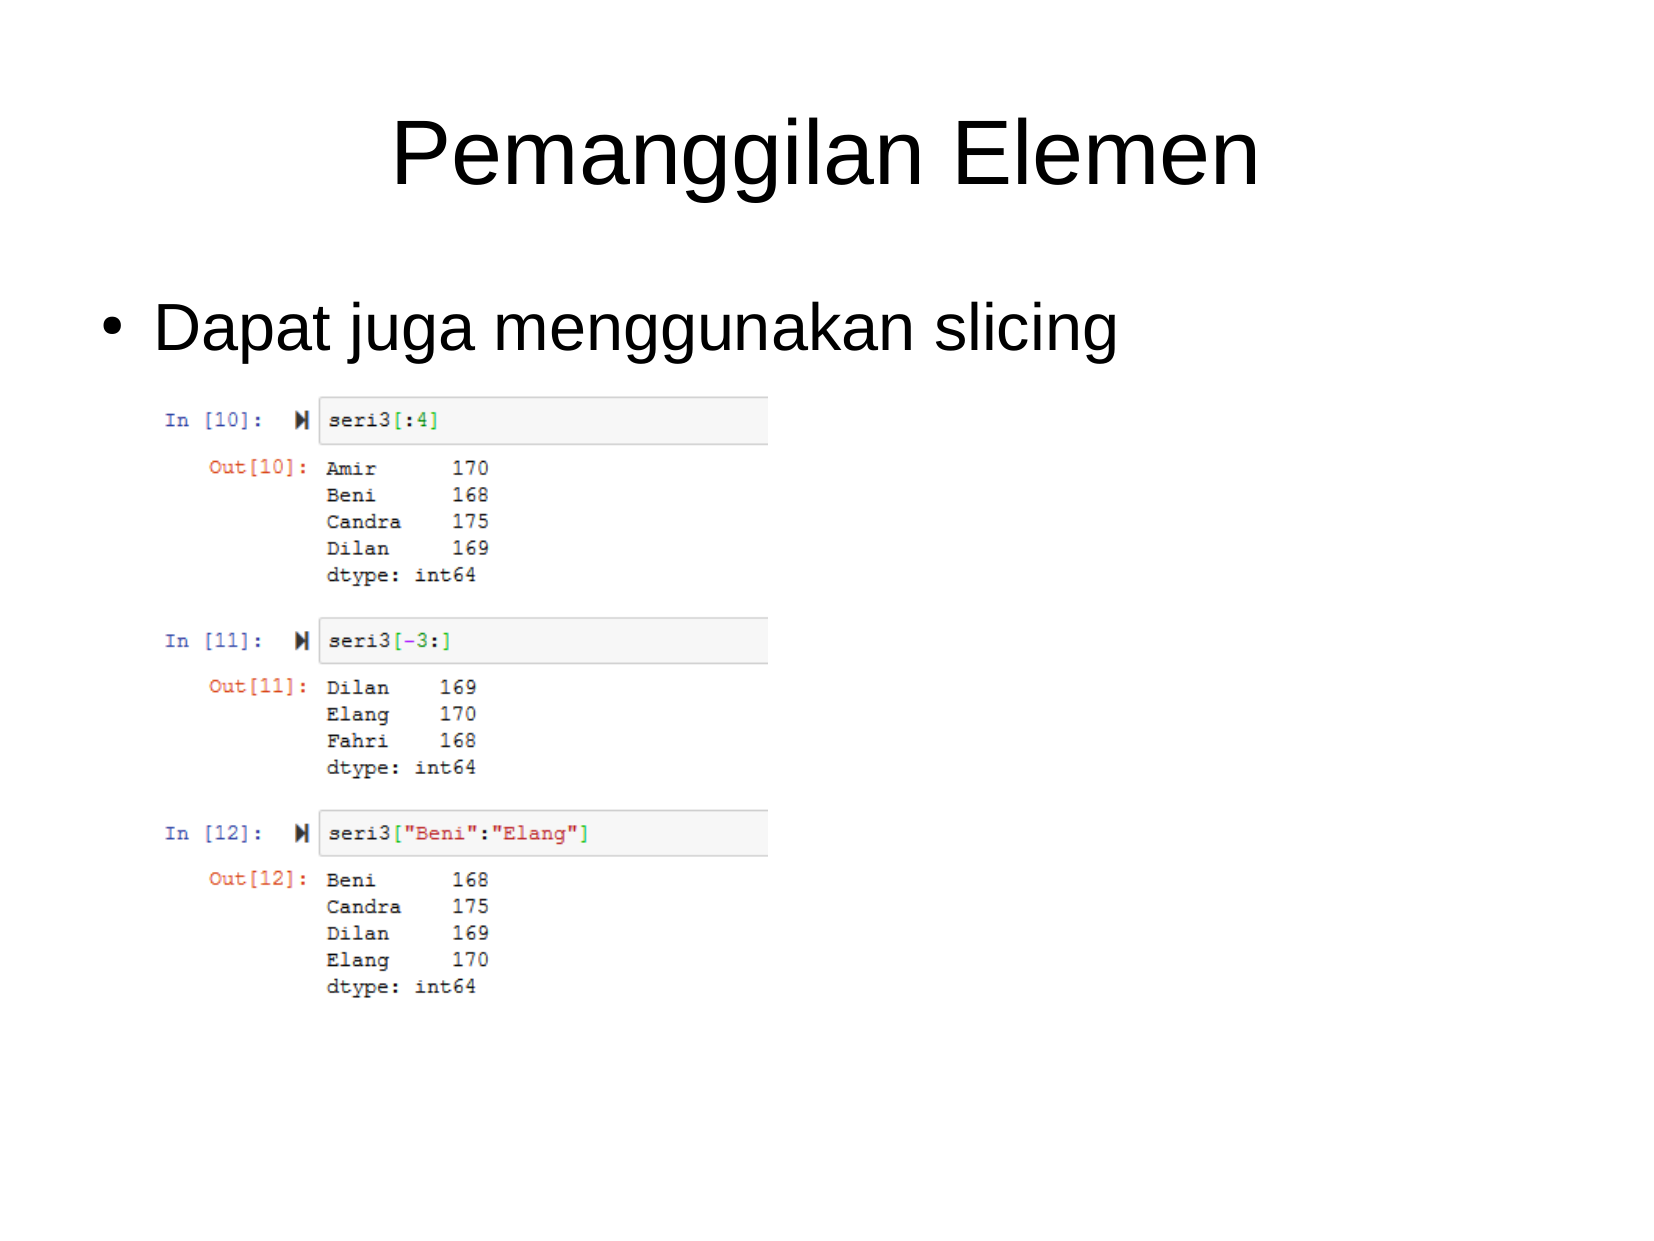

# Pemanggilan Elemen
Dapat juga menggunakan slicing